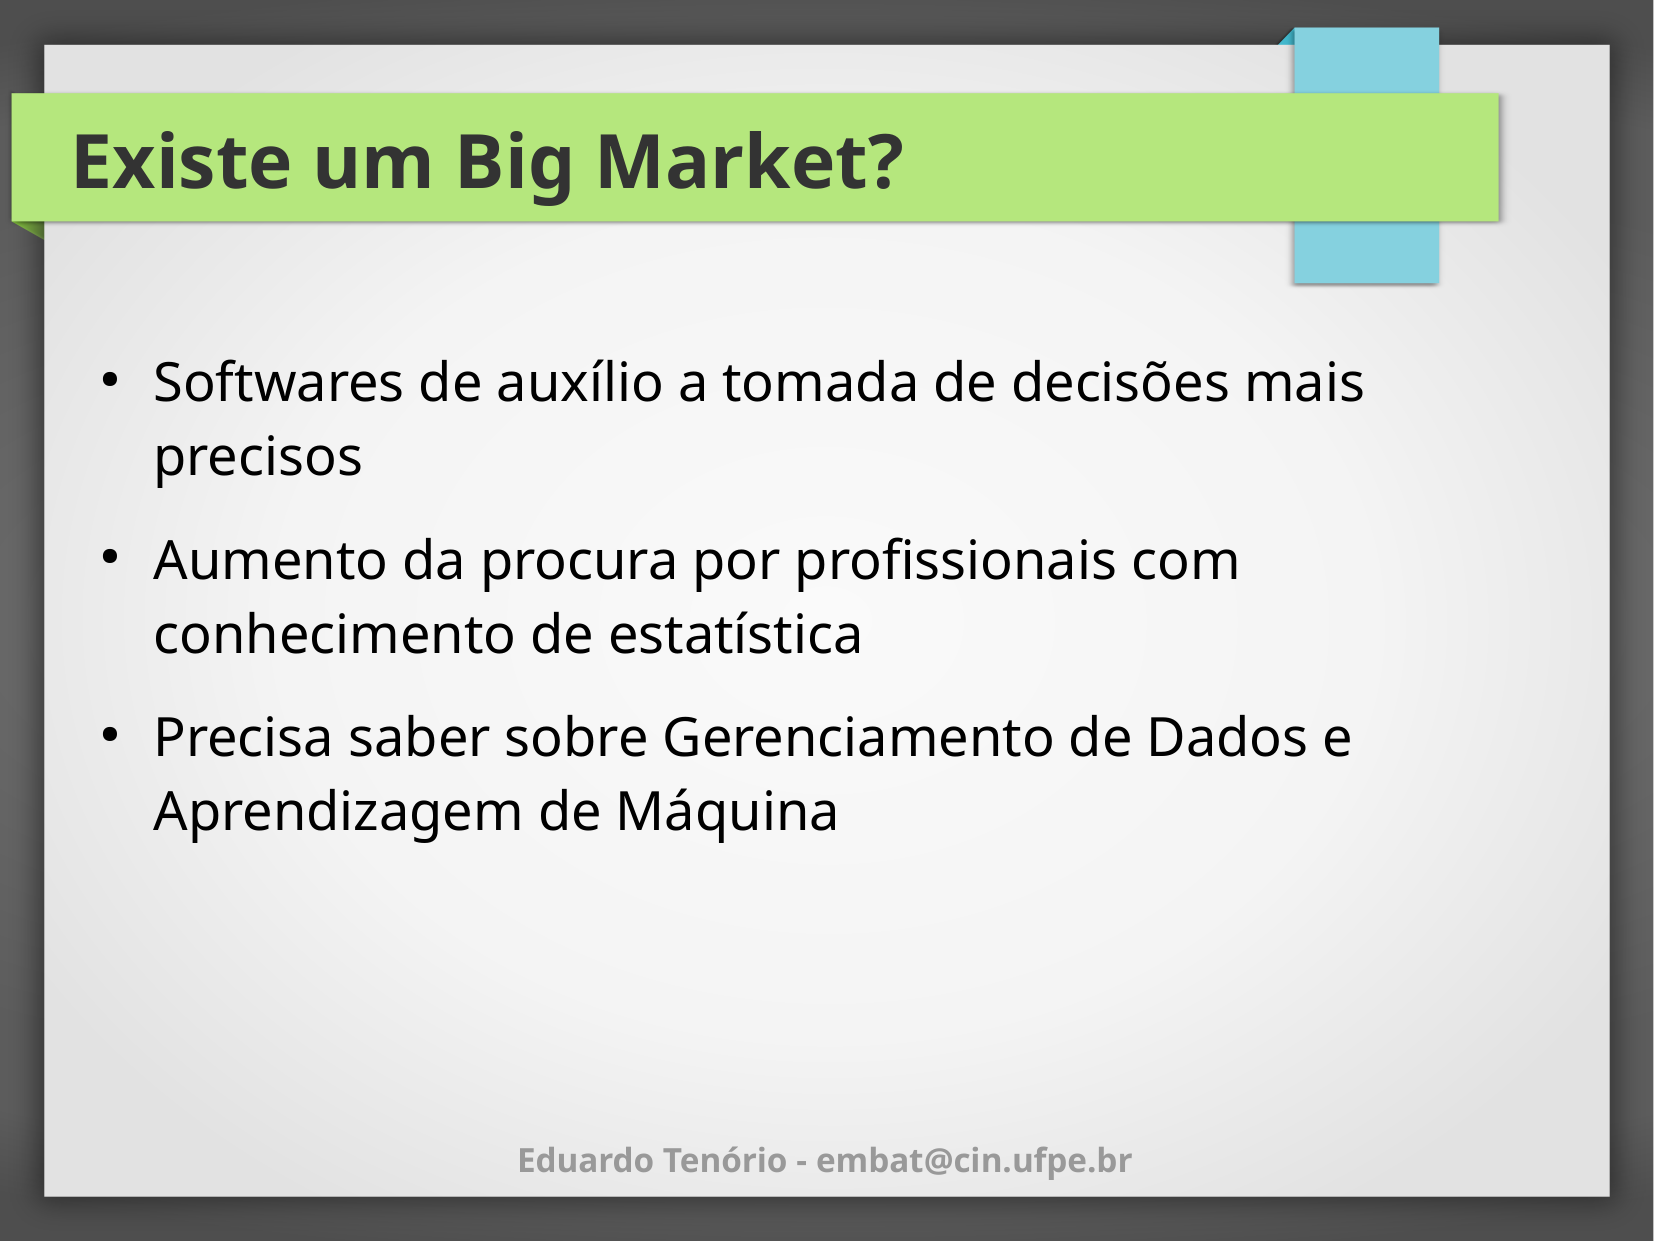

# Existe um Big Market?
Softwares de auxílio a tomada de decisões mais precisos
Aumento da procura por profissionais com conhecimento de estatística
Precisa saber sobre Gerenciamento de Dados e Aprendizagem de Máquina
Eduardo Tenório - embat@cin.ufpe.br